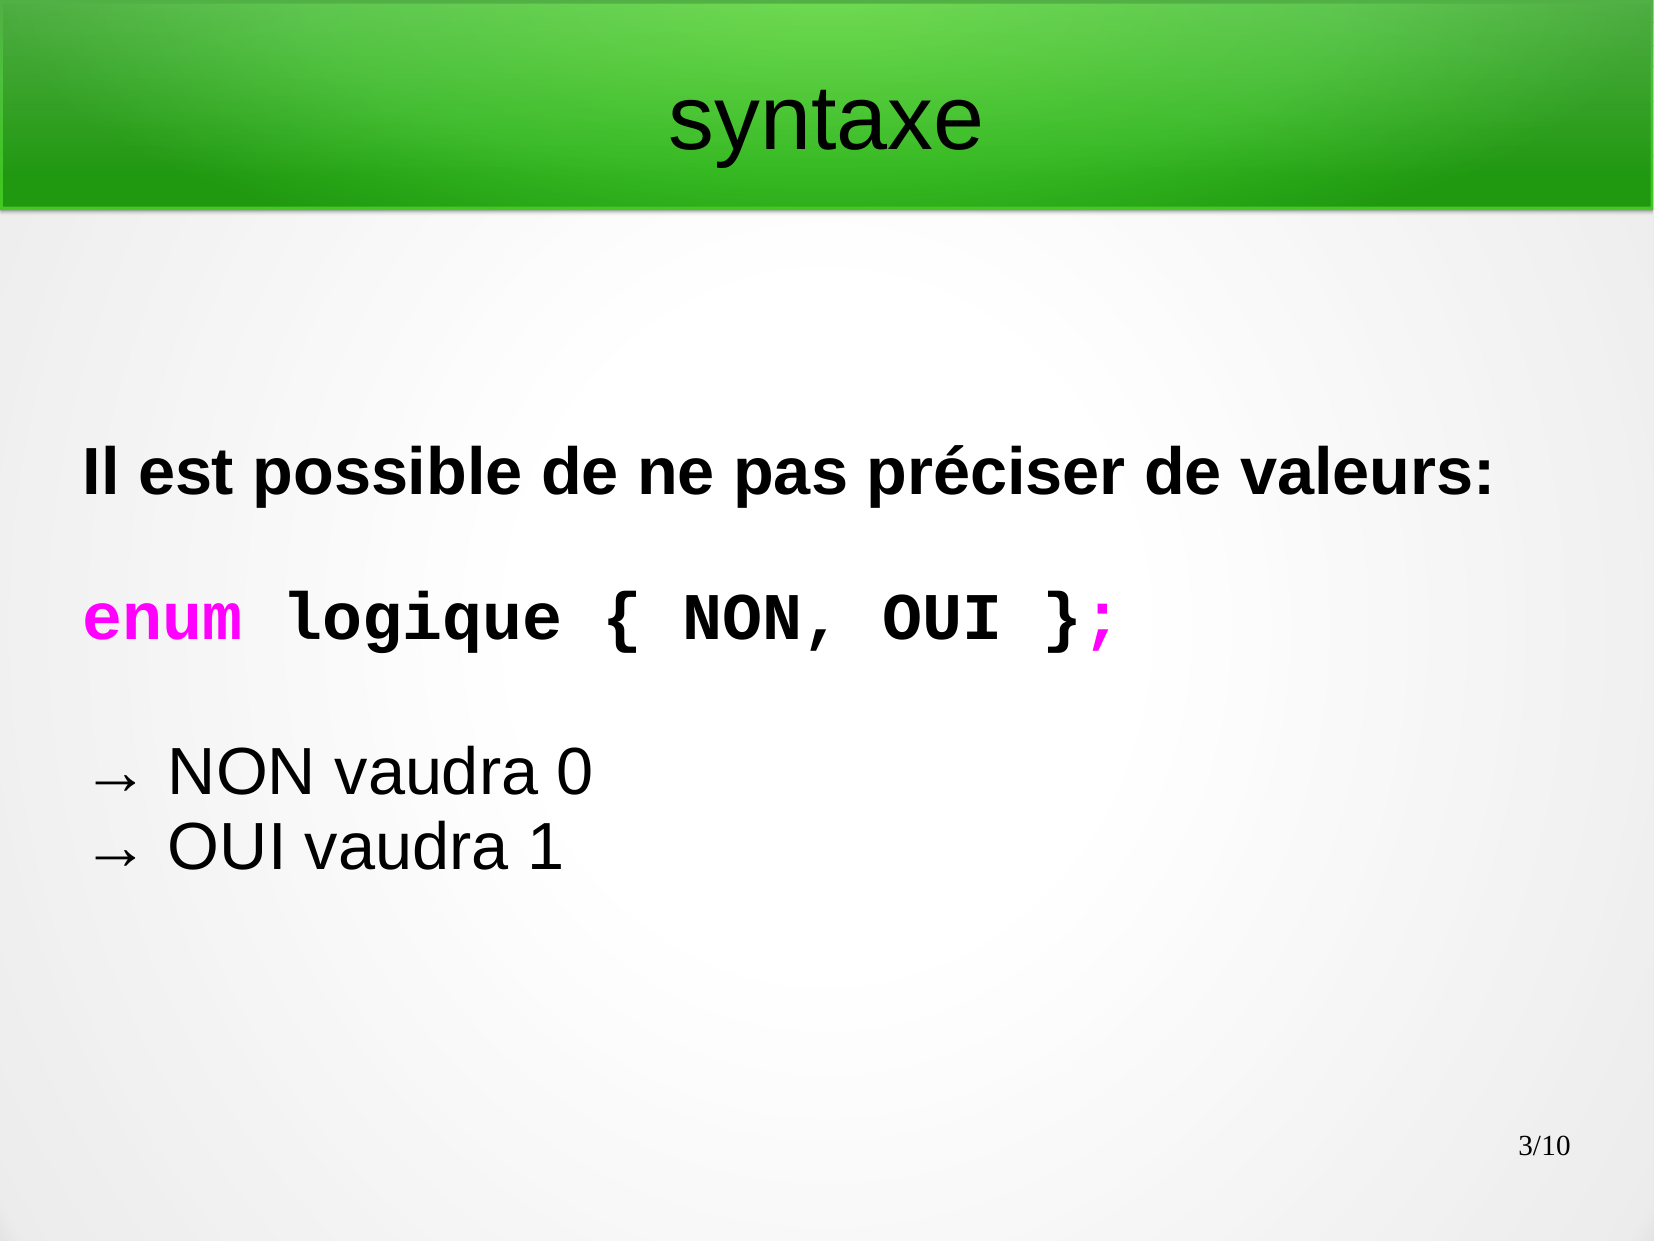

# syntaxe
Il est possible de ne pas préciser de valeurs:
enum logique { NON, OUI };
→ NON vaudra 0
→ OUI vaudra 1
3